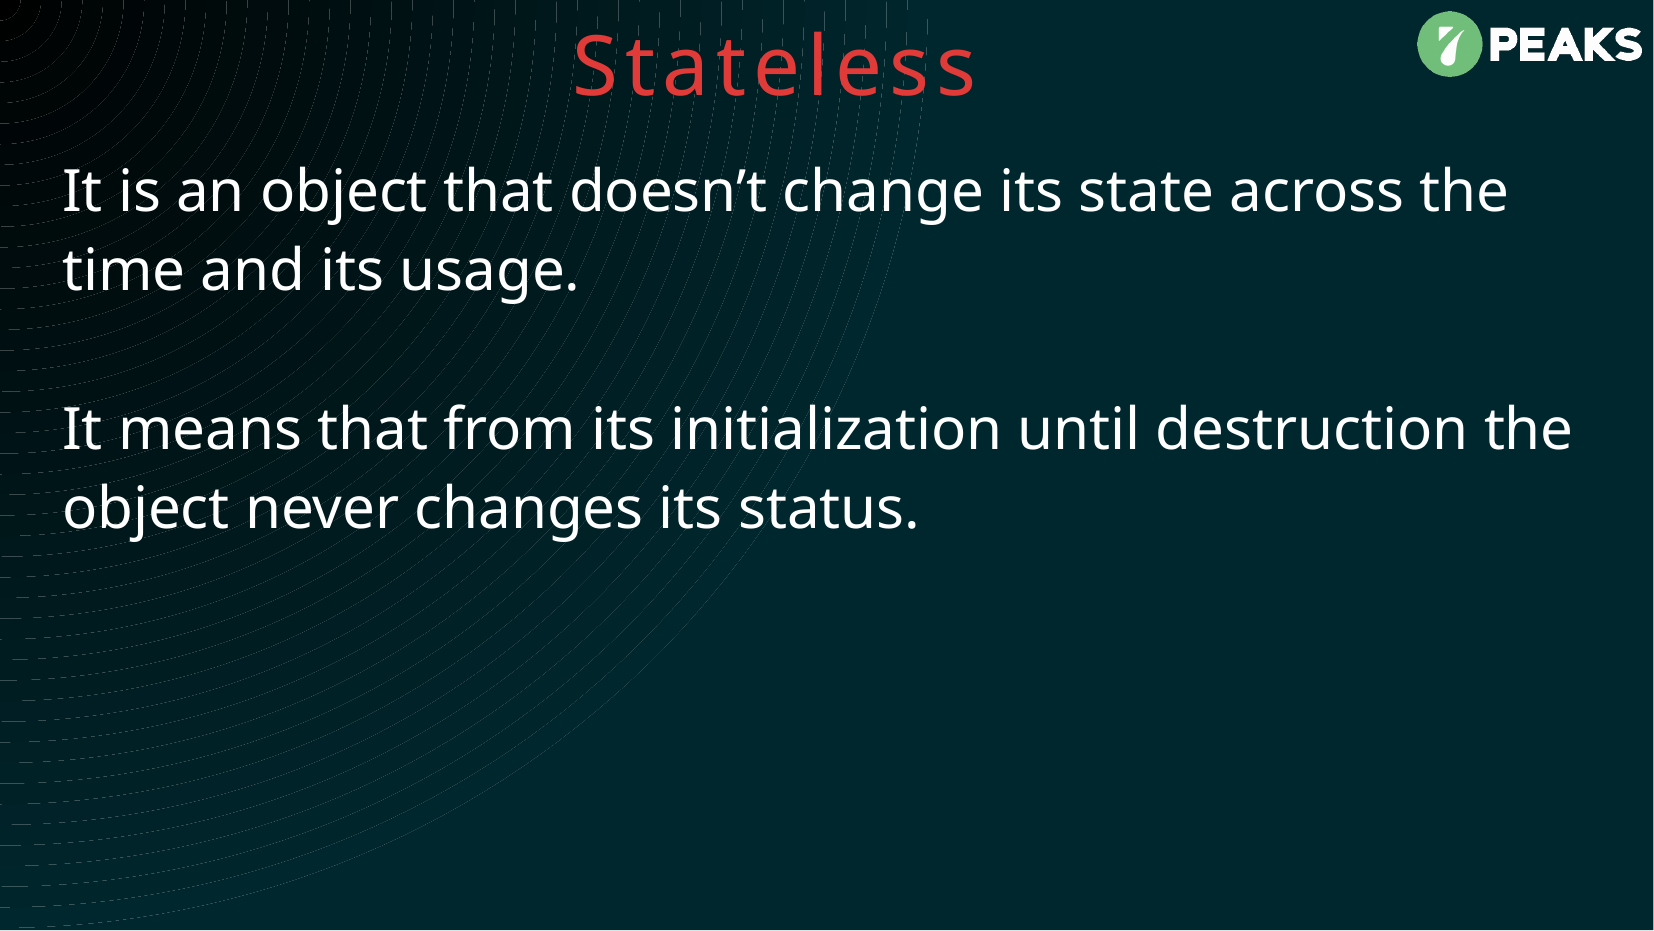

Stateless
It is an object that doesn’t change its state across the time and its usage.
It means that from its initialization until destruction the object never changes its status.